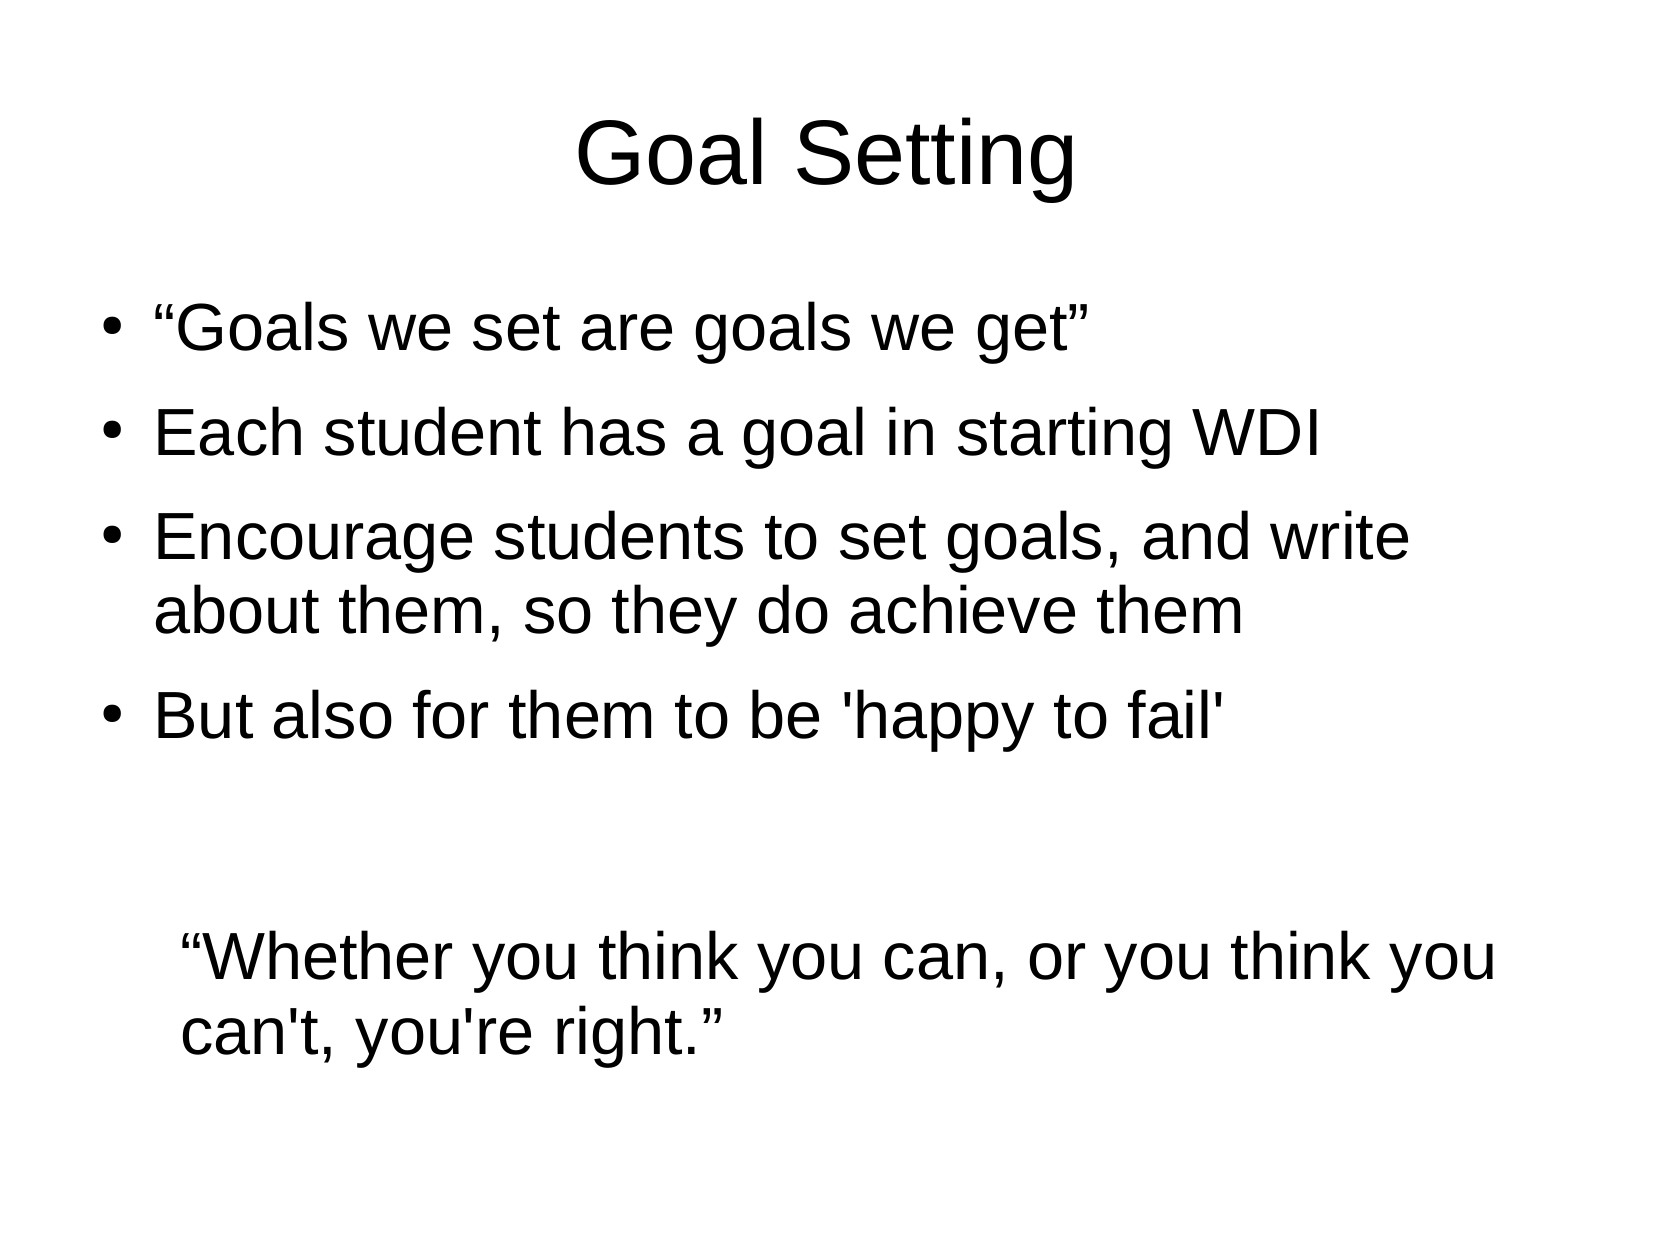

# Goal Setting
“Goals we set are goals we get”
Each student has a goal in starting WDI
Encourage students to set goals, and write about them, so they do achieve them
But also for them to be 'happy to fail'
“Whether you think you can, or you think you can't, you're right.”